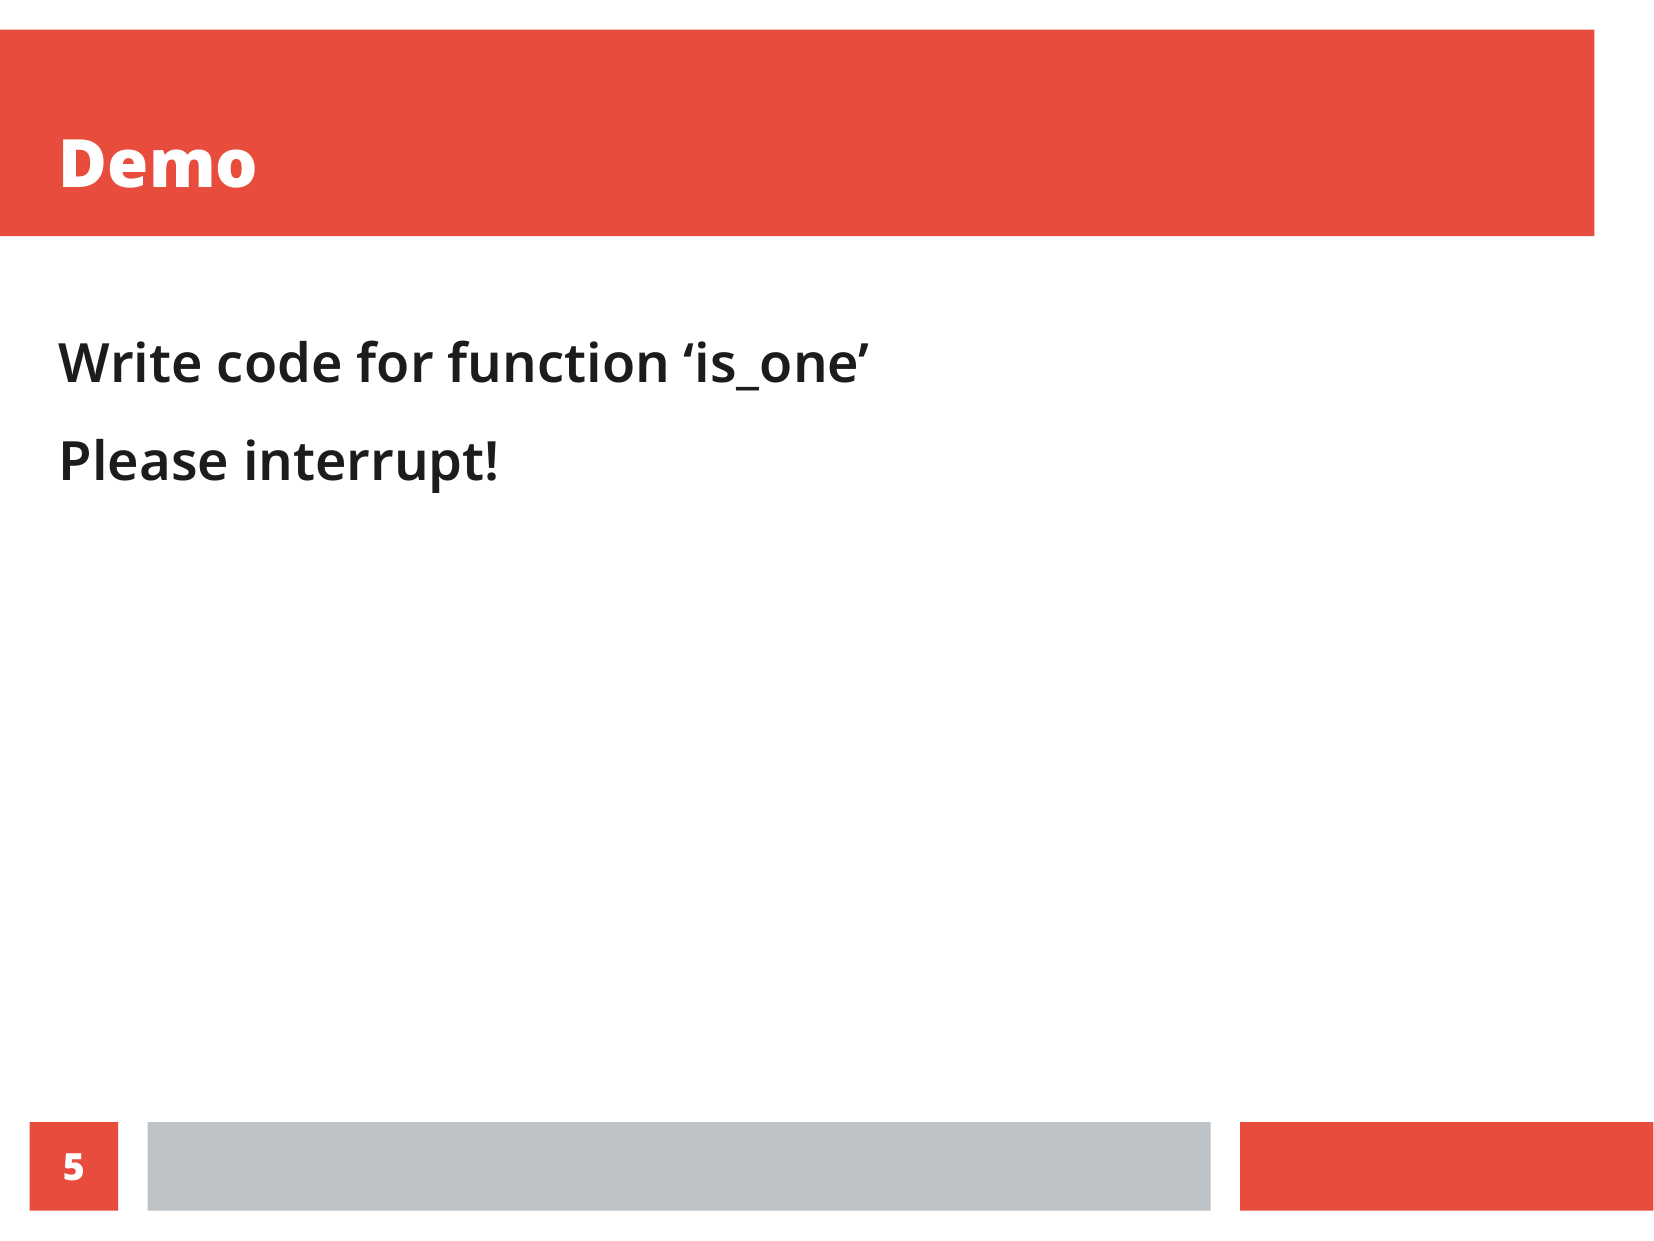

# Demo
Write code for function ‘is_one’
Please interrupt!
5